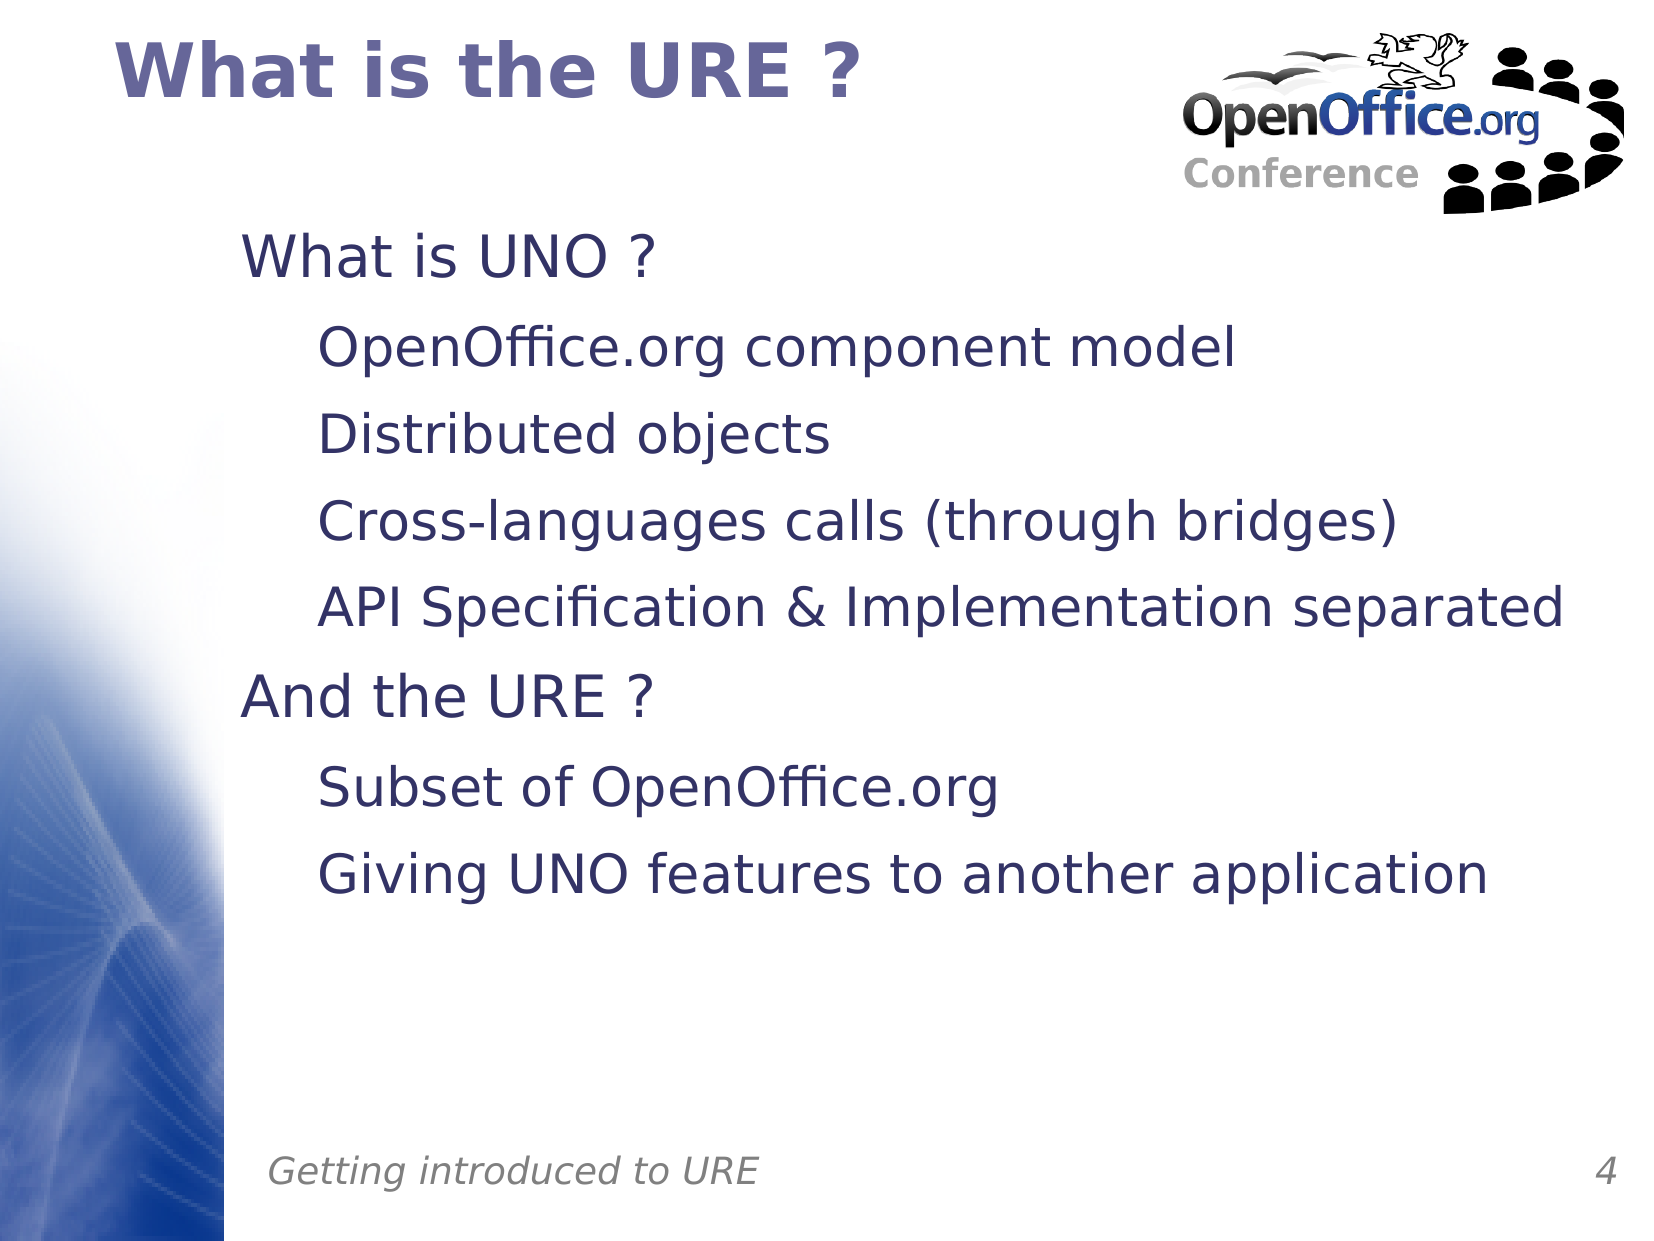

# What is the URE ?
What is UNO ?
OpenOffice.org component model
Distributed objects
Cross-languages calls (through bridges)
API Specification & Implementation separated
And the URE ?
Subset of OpenOffice.org
Giving UNO features to another application